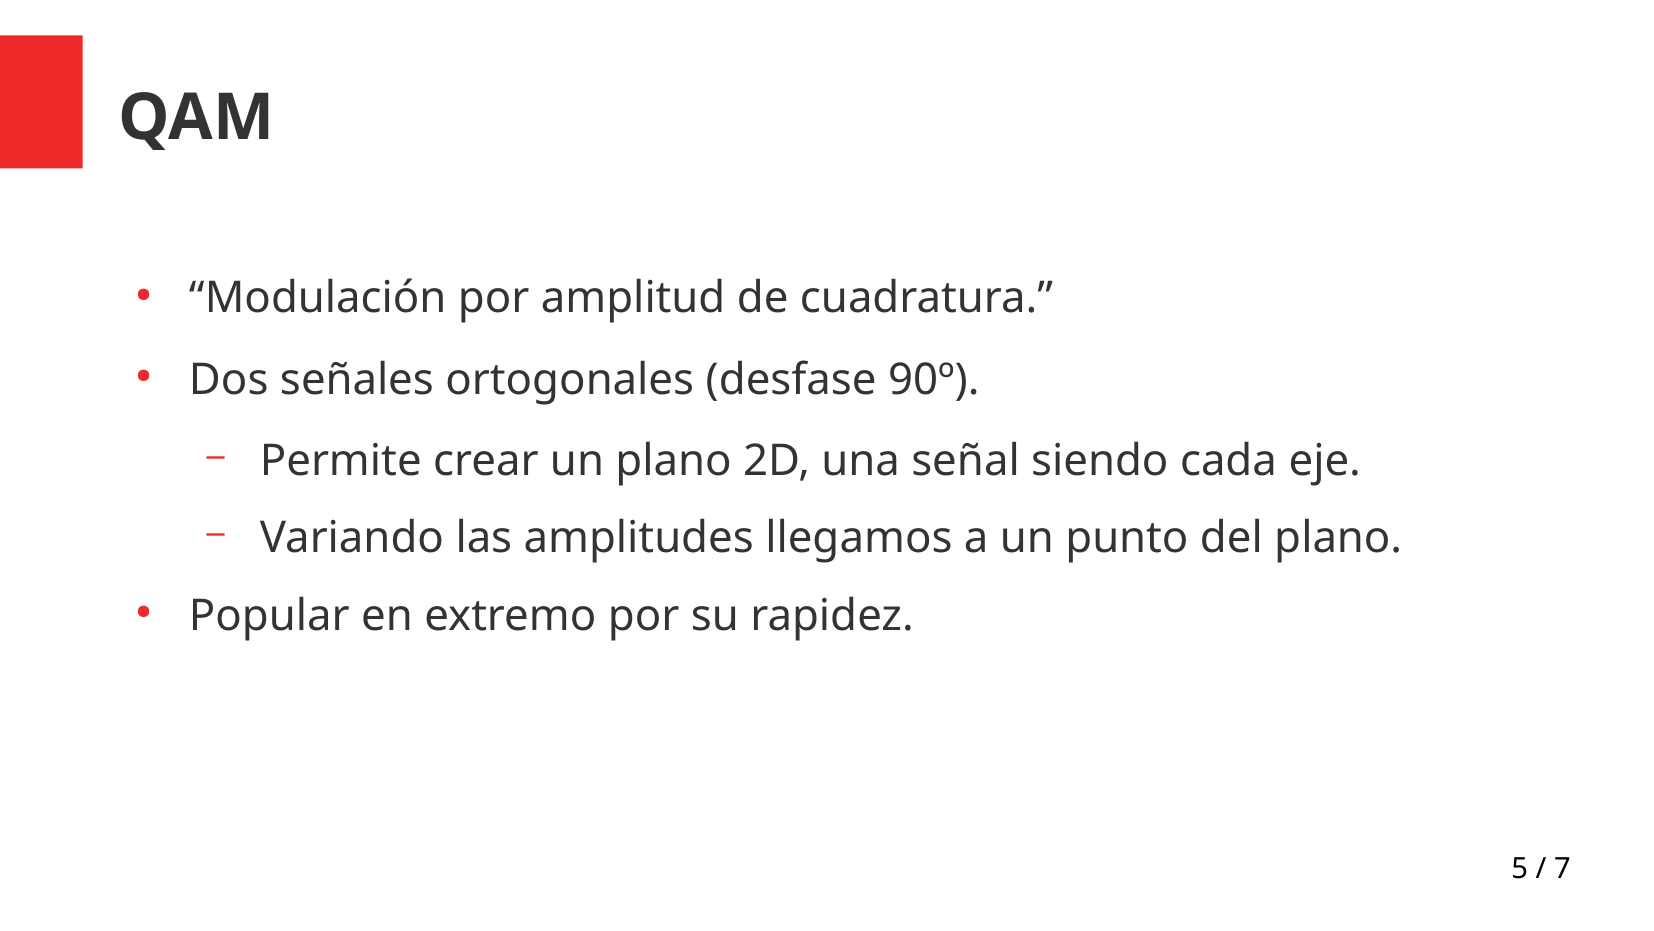

# QAM
“Modulación por amplitud de cuadratura.”
Dos señales ortogonales (desfase 90º).
Permite crear un plano 2D, una señal siendo cada eje.
Variando las amplitudes llegamos a un punto del plano.
Popular en extremo por su rapidez.
5